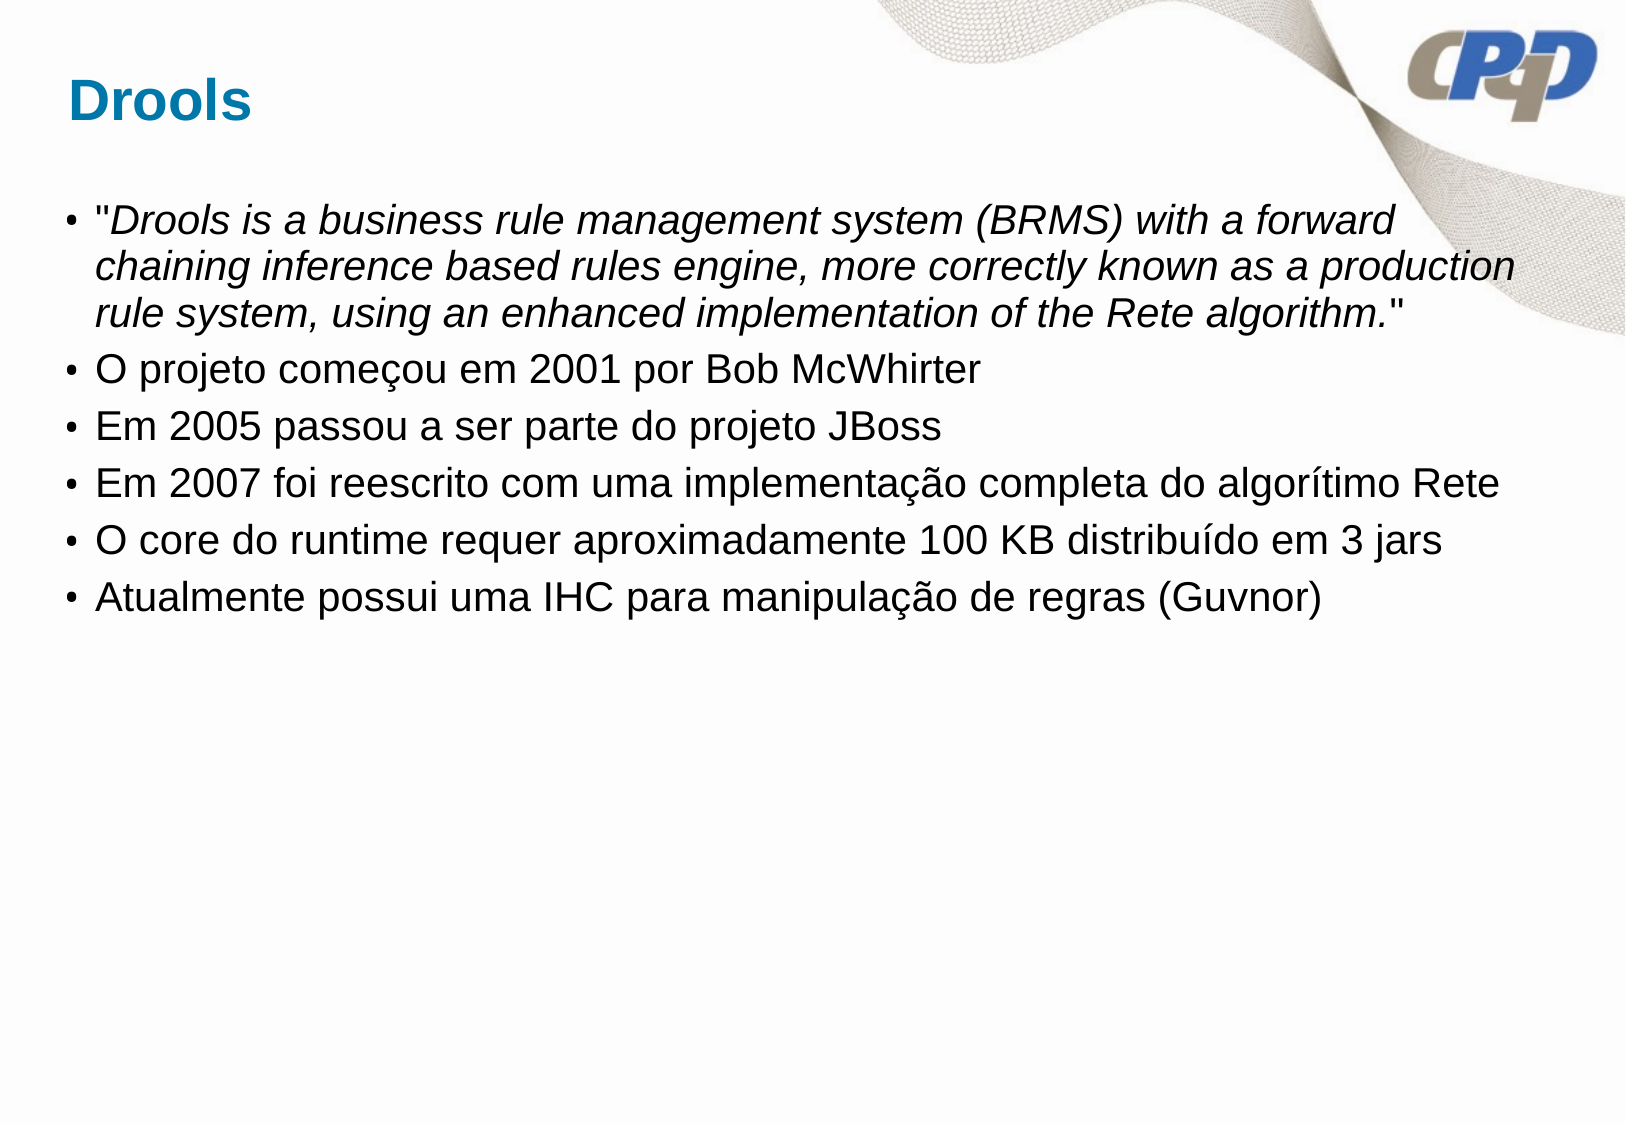

# Drools
"Drools is a business rule management system (BRMS) with a forward chaining inference based rules engine, more correctly known as a production rule system, using an enhanced implementation of the Rete algorithm."
O projeto começou em 2001 por Bob McWhirter
Em 2005 passou a ser parte do projeto JBoss
Em 2007 foi reescrito com uma implementação completa do algorítimo Rete
O core do runtime requer aproximadamente 100 KB distribuído em 3 jars
Atualmente possui uma IHC para manipulação de regras (Guvnor)